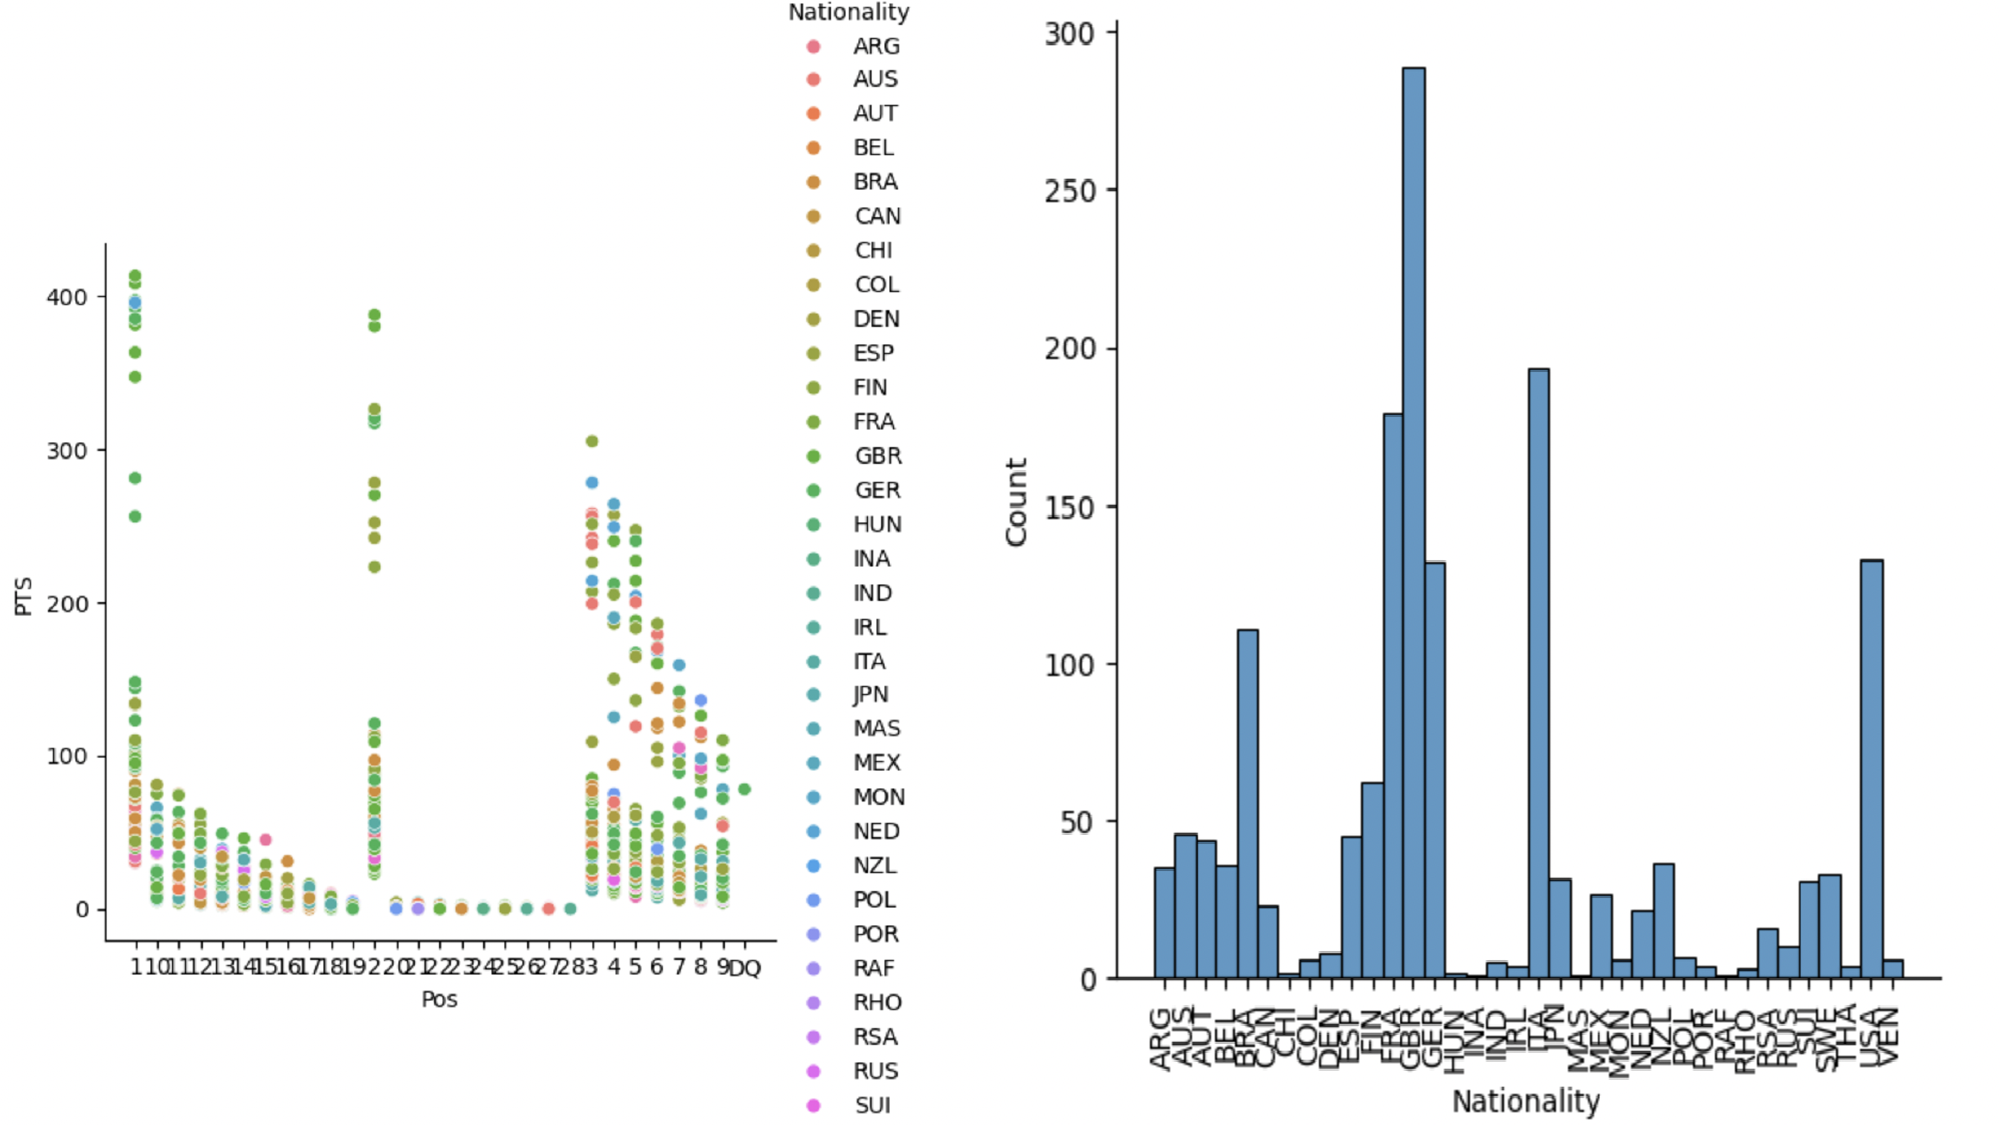

# Fifth and Sixth Analyses: Which nationalities of drivers win the most points? Which nationalities of drivers are most present in F1?
Both used Seaborn notation (Relationship Plot and Distribution plot respectively)